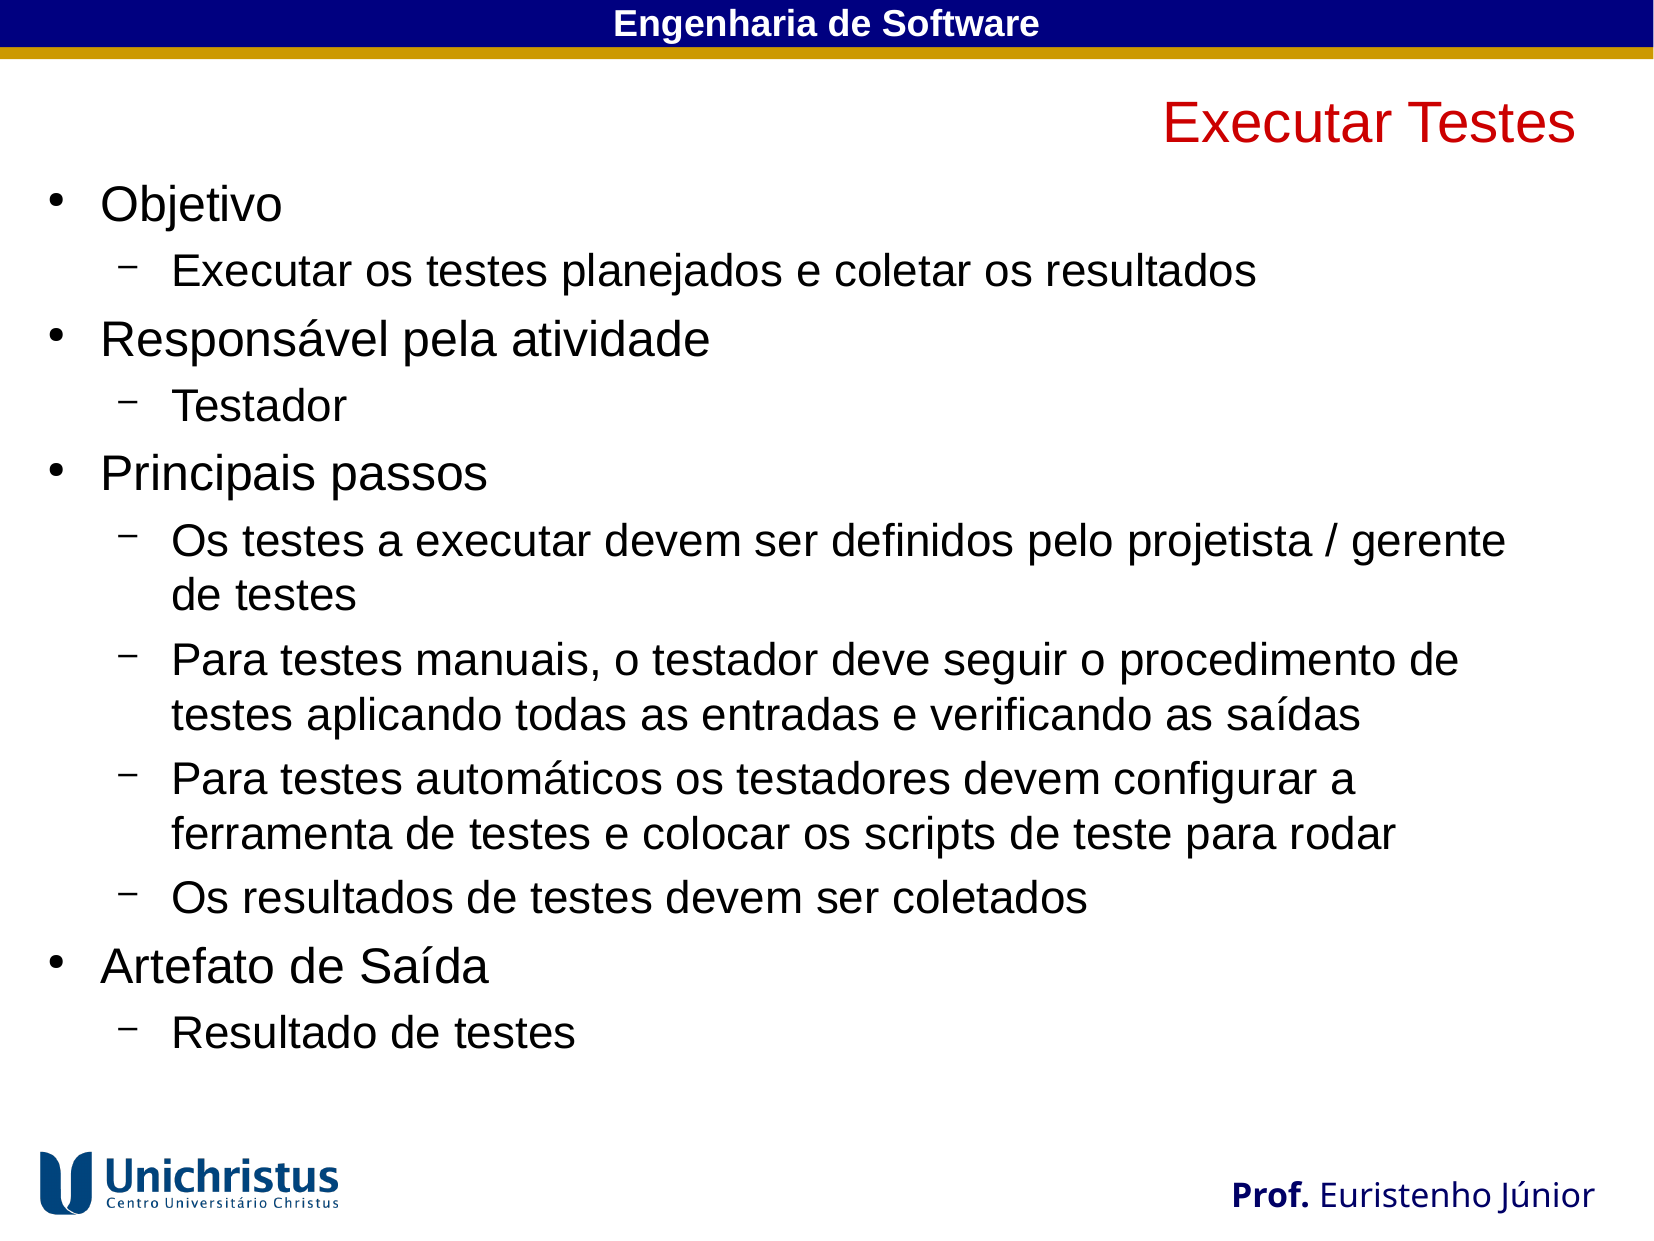

Engenharia de Software
Executar Testes
# Objetivo
Executar os testes planejados e coletar os resultados
Responsável pela atividade
Testador
Principais passos
Os testes a executar devem ser definidos pelo projetista / gerente de testes
Para testes manuais, o testador deve seguir o procedimento de testes aplicando todas as entradas e verificando as saídas
Para testes automáticos os testadores devem configurar a ferramenta de testes e colocar os scripts de teste para rodar
Os resultados de testes devem ser coletados
Artefato de Saída
Resultado de testes
Prof. Euristenho Júnior